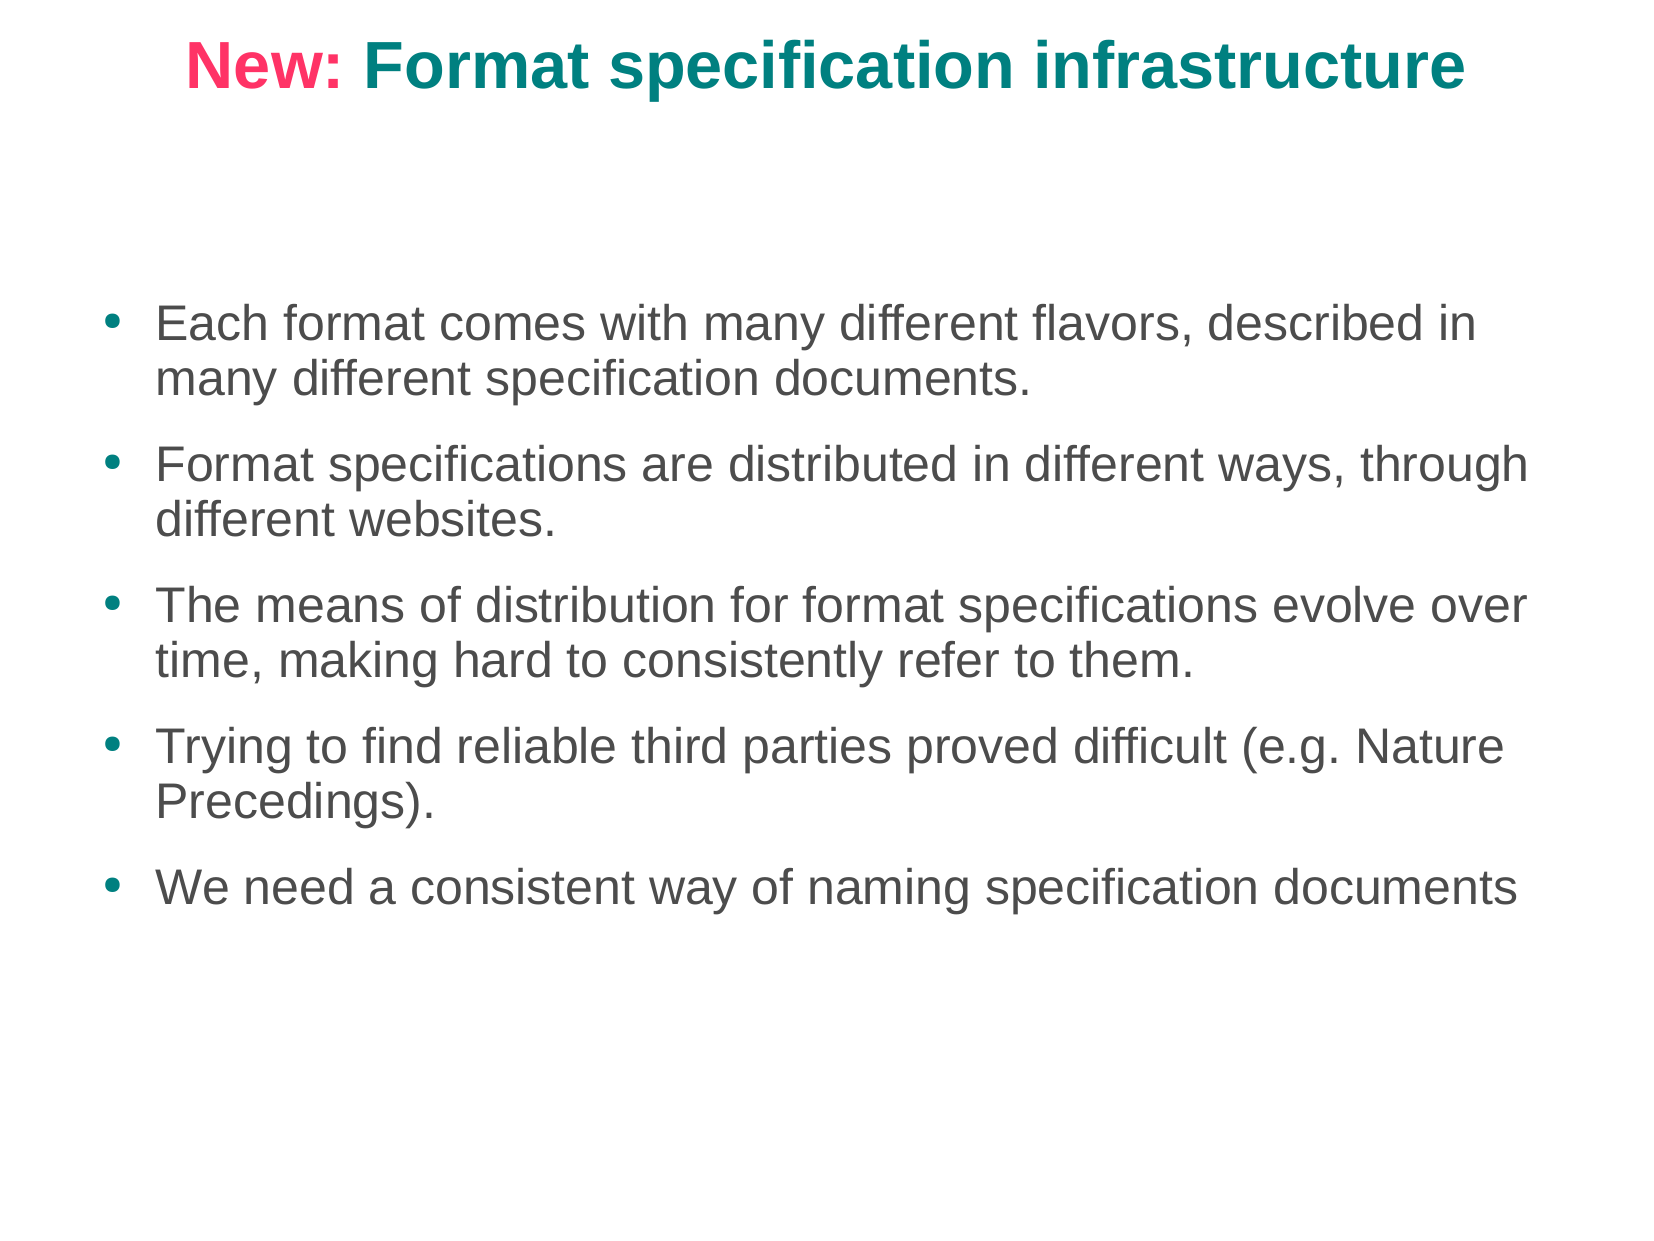

# New: Format specification infrastructure
Each format comes with many different flavors, described in many different specification documents.
Format specifications are distributed in different ways, through different websites.
The means of distribution for format specifications evolve over time, making hard to consistently refer to them.
Trying to find reliable third parties proved difficult (e.g. Nature Precedings).
We need a consistent way of naming specification documents